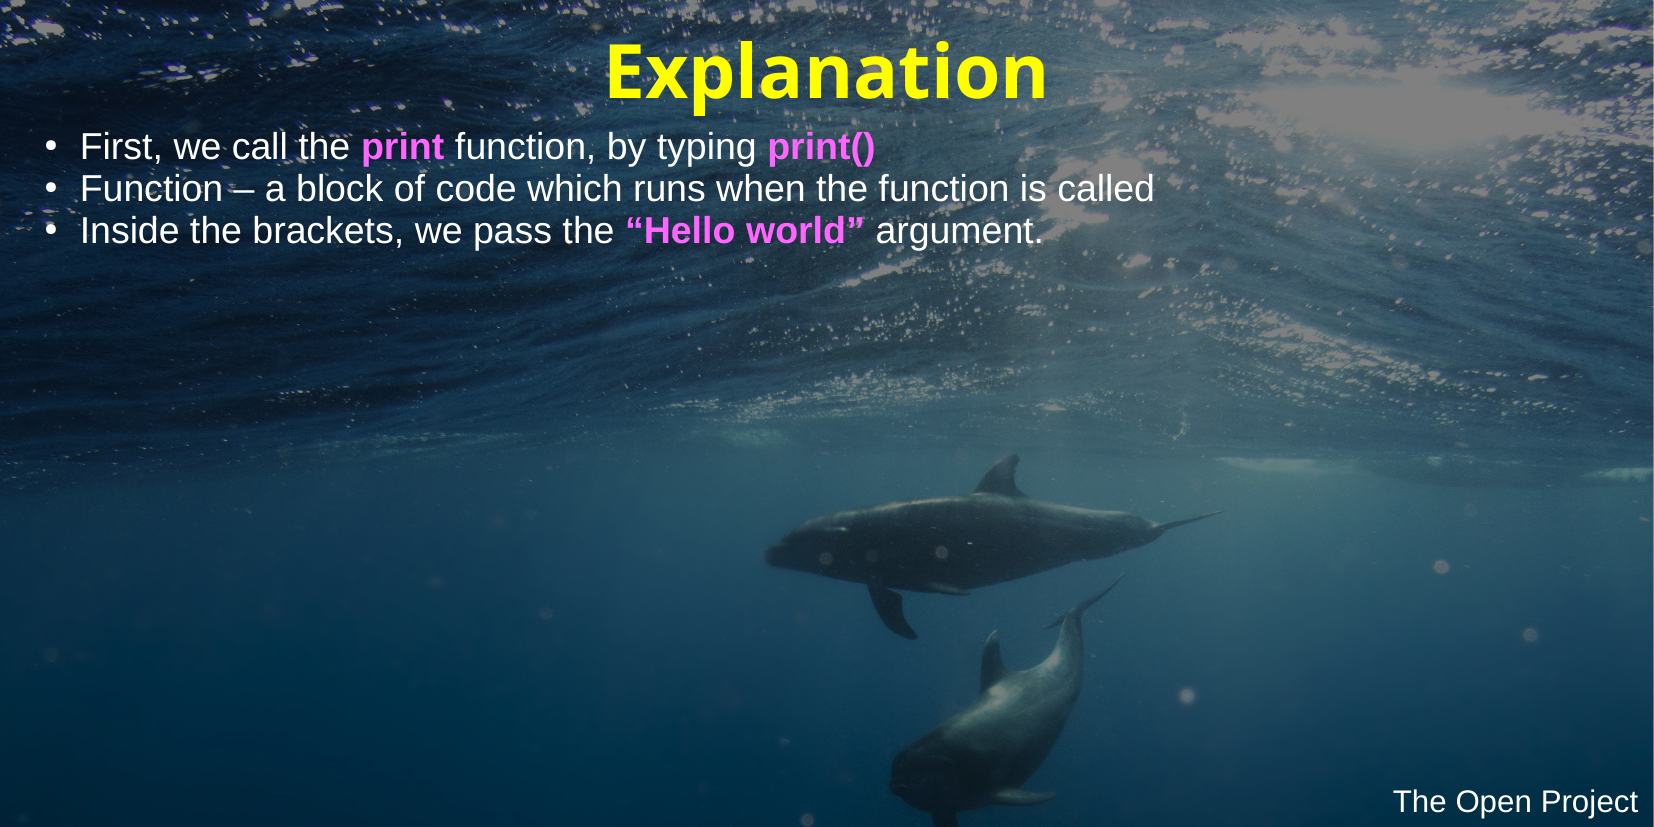

# Explanation
First, we call the print function, by typing print()
Function – a block of code which runs when the function is called
Inside the brackets, we pass the “Hello world” argument.
The Open Project